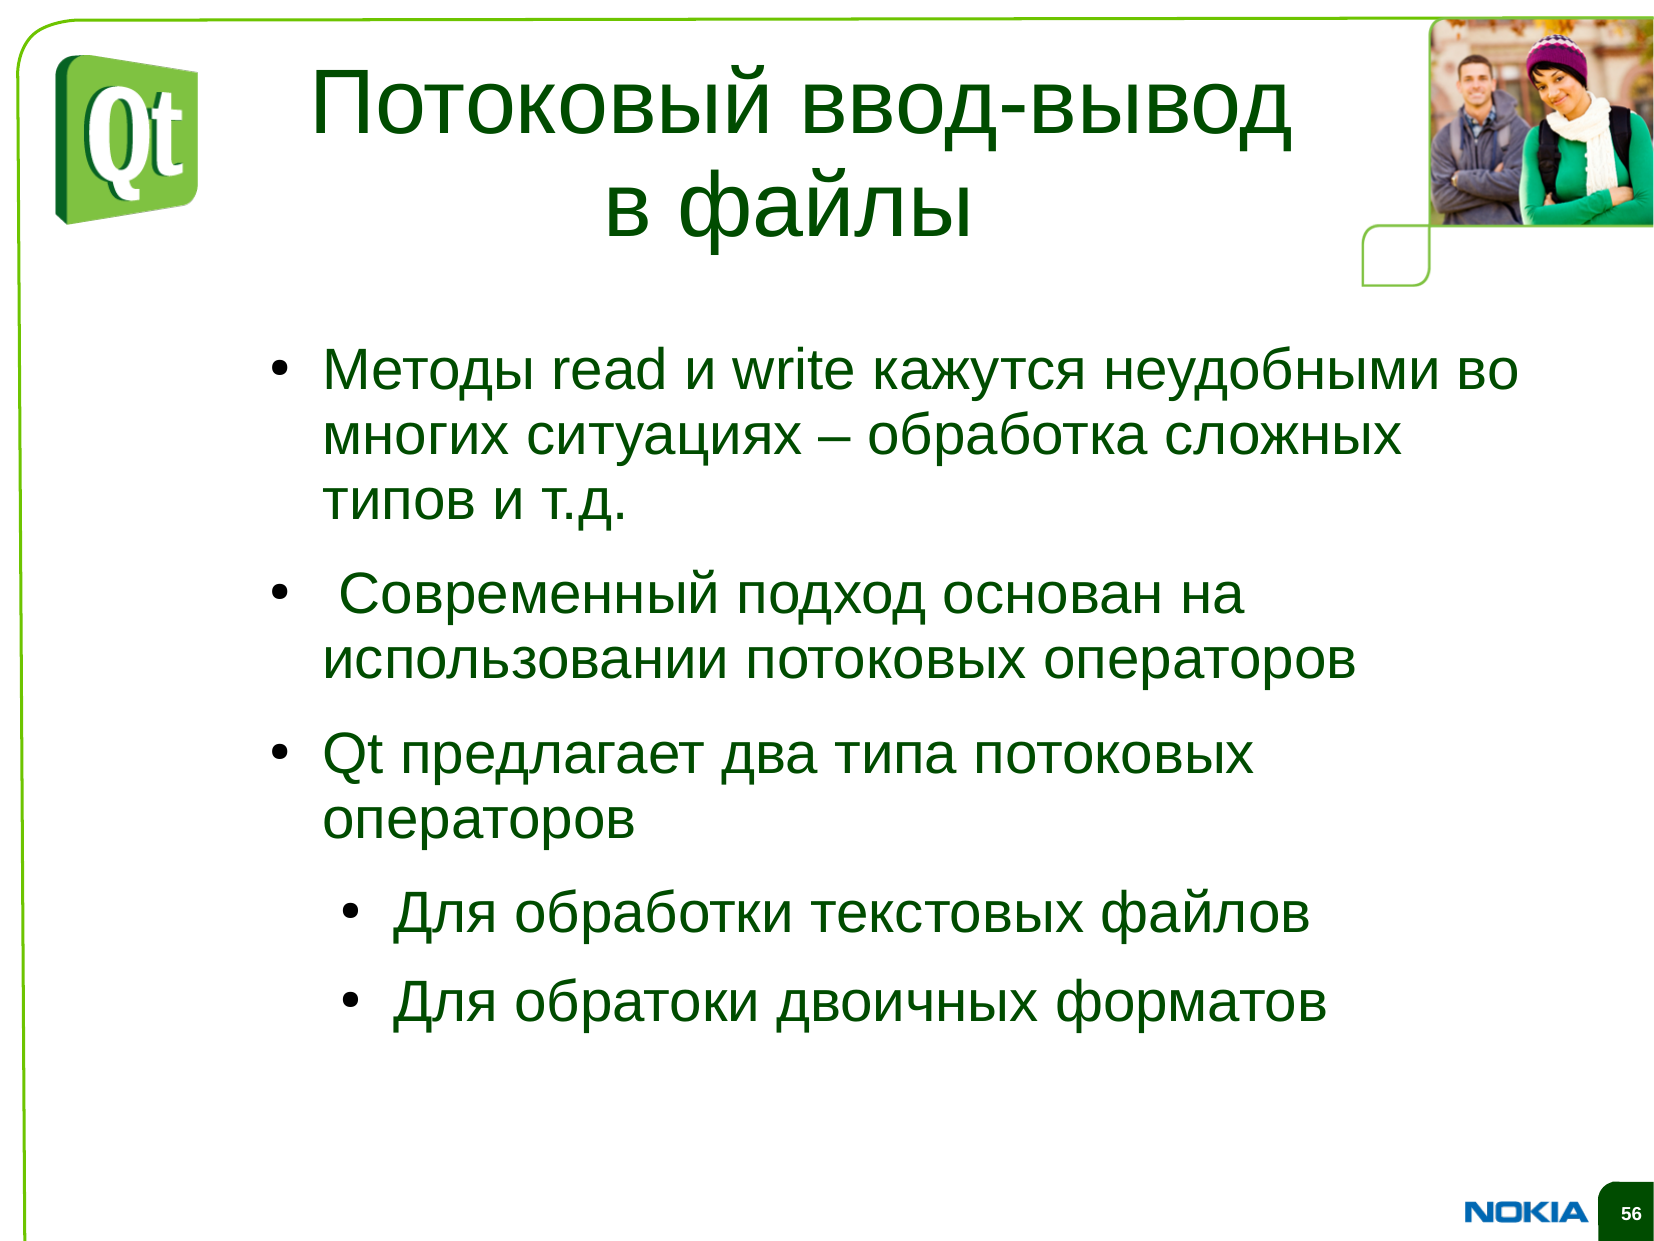

# Потоковый ввод-вывод в файлы
Методы read и write кажутся неудобными во многих ситуациях – обработка сложных типов и т.д.
 Современный подход основан на использовании потоковых операторов
Qt предлагает два типа потоковых операторов
Для обработки текстовых файлов
Для обратоки двоичных форматов